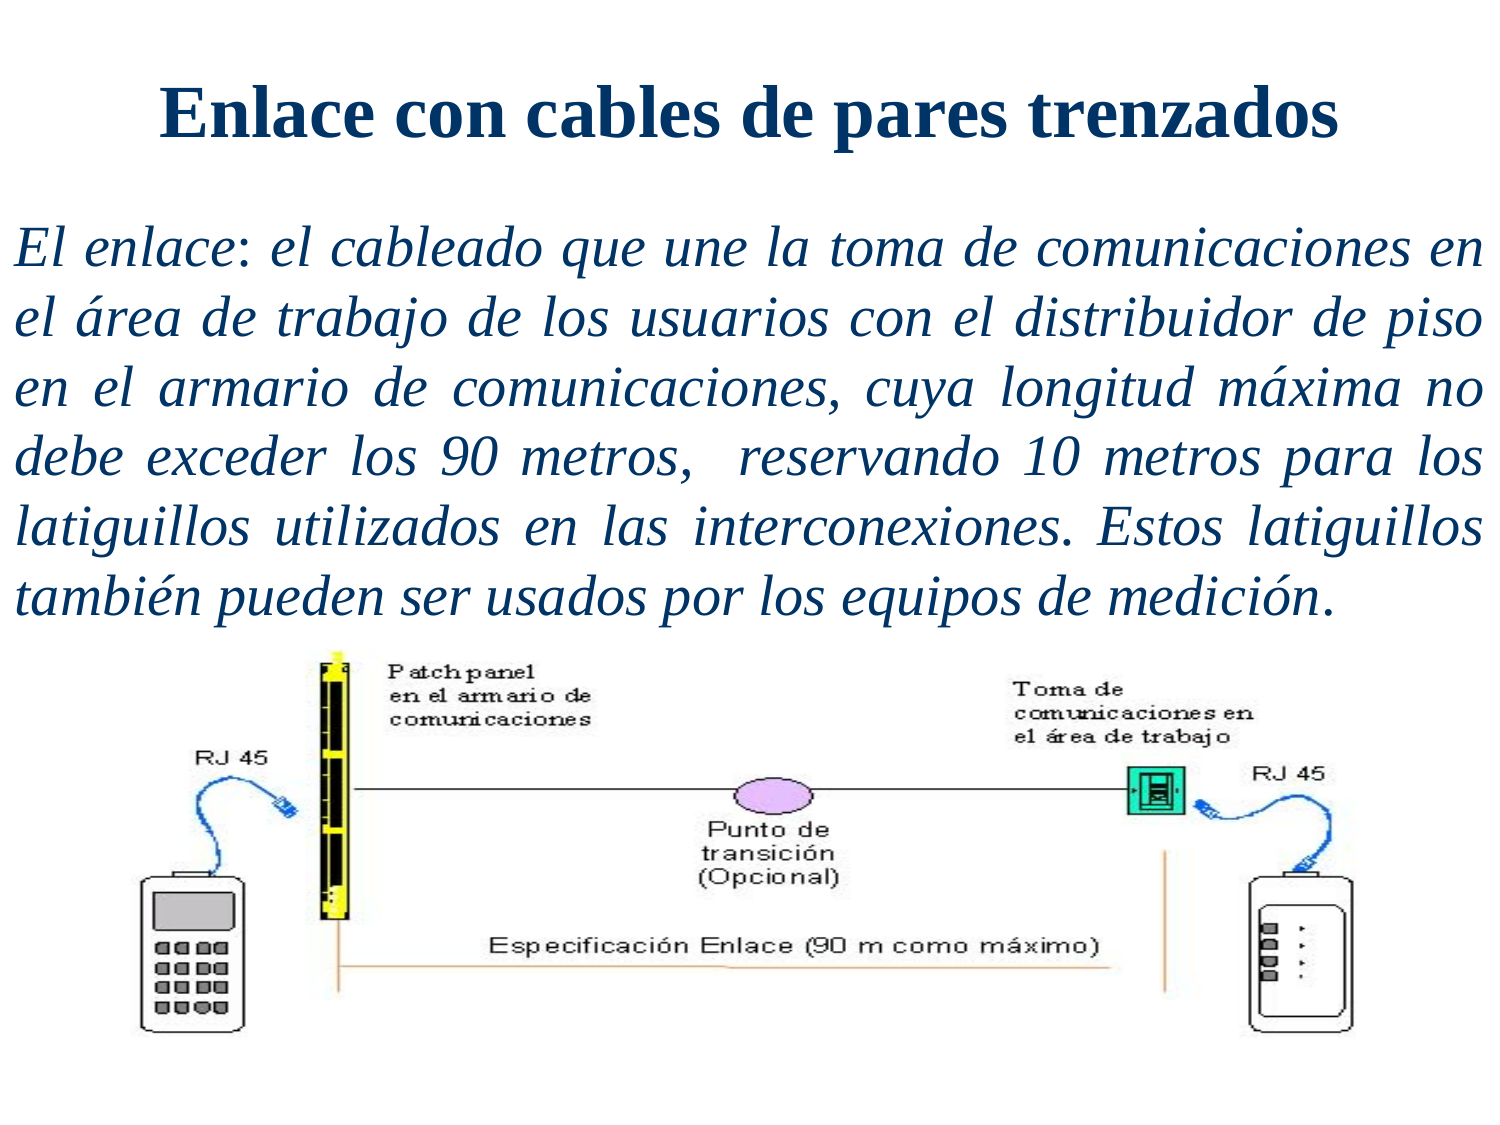

Enlace con cables de pares trenzados
El enlace: el cableado que une la toma de comunicaciones en el área de trabajo de los usuarios con el distribuidor de piso en el armario de comunicaciones, cuya longitud máxima no debe exceder los 90 metros, reservando 10 metros para los latiguillos utilizados en las interconexiones. Estos latiguillos también pueden ser usados por los equipos de medición.